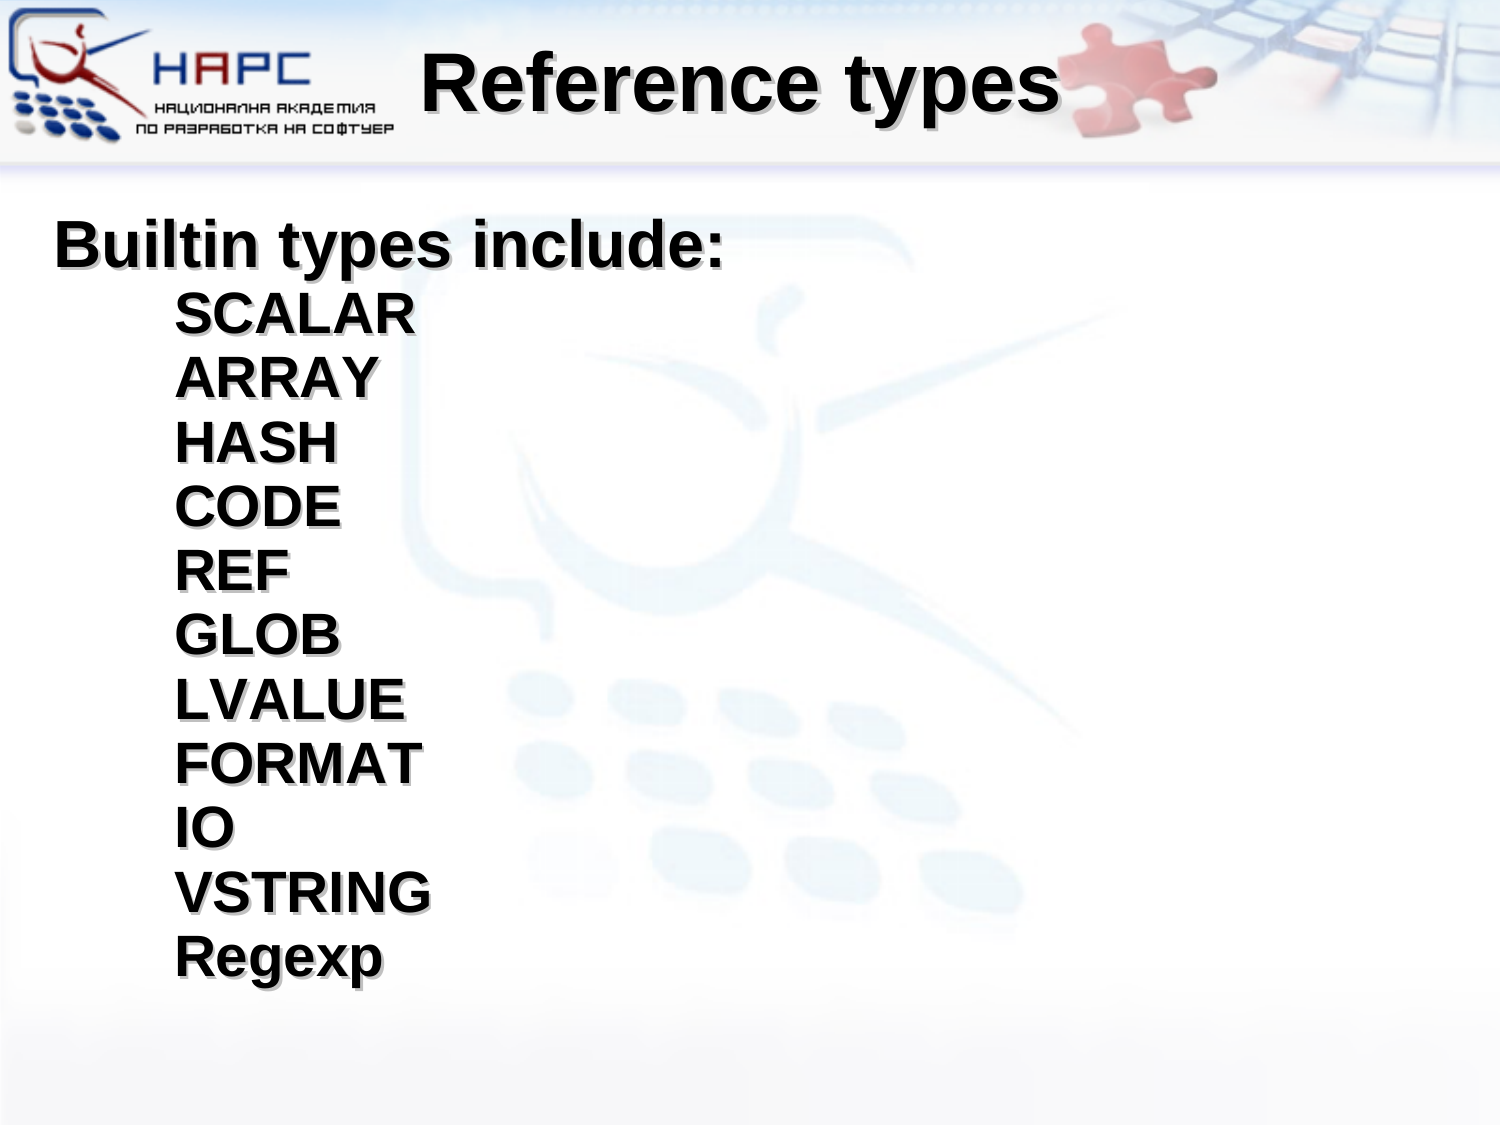

# Reference types
Builtin types include:
 SCALAR
 ARRAY
 HASH
 CODE
 REF
 GLOB
 LVALUE
 FORMAT
 IO
 VSTRING
 Regexp